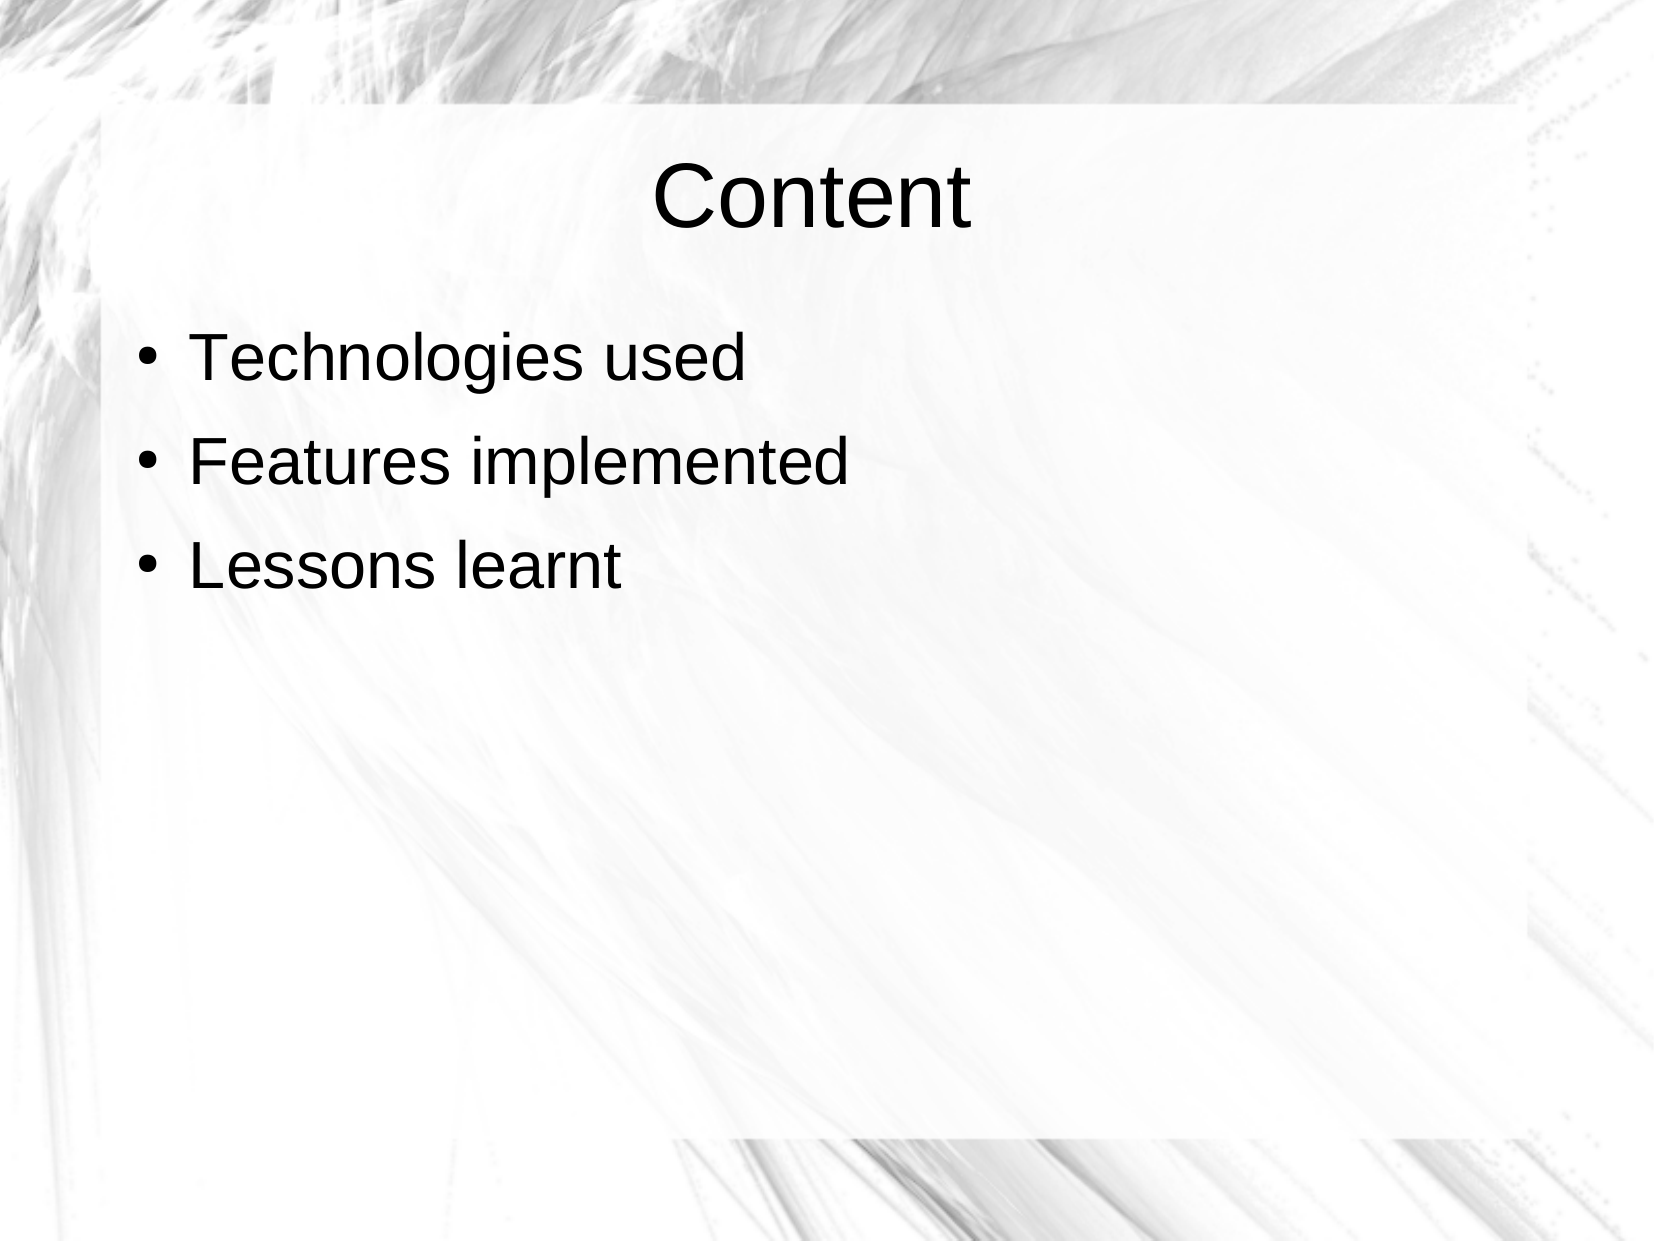

# Content
Technologies used
Features implemented
Lessons learnt